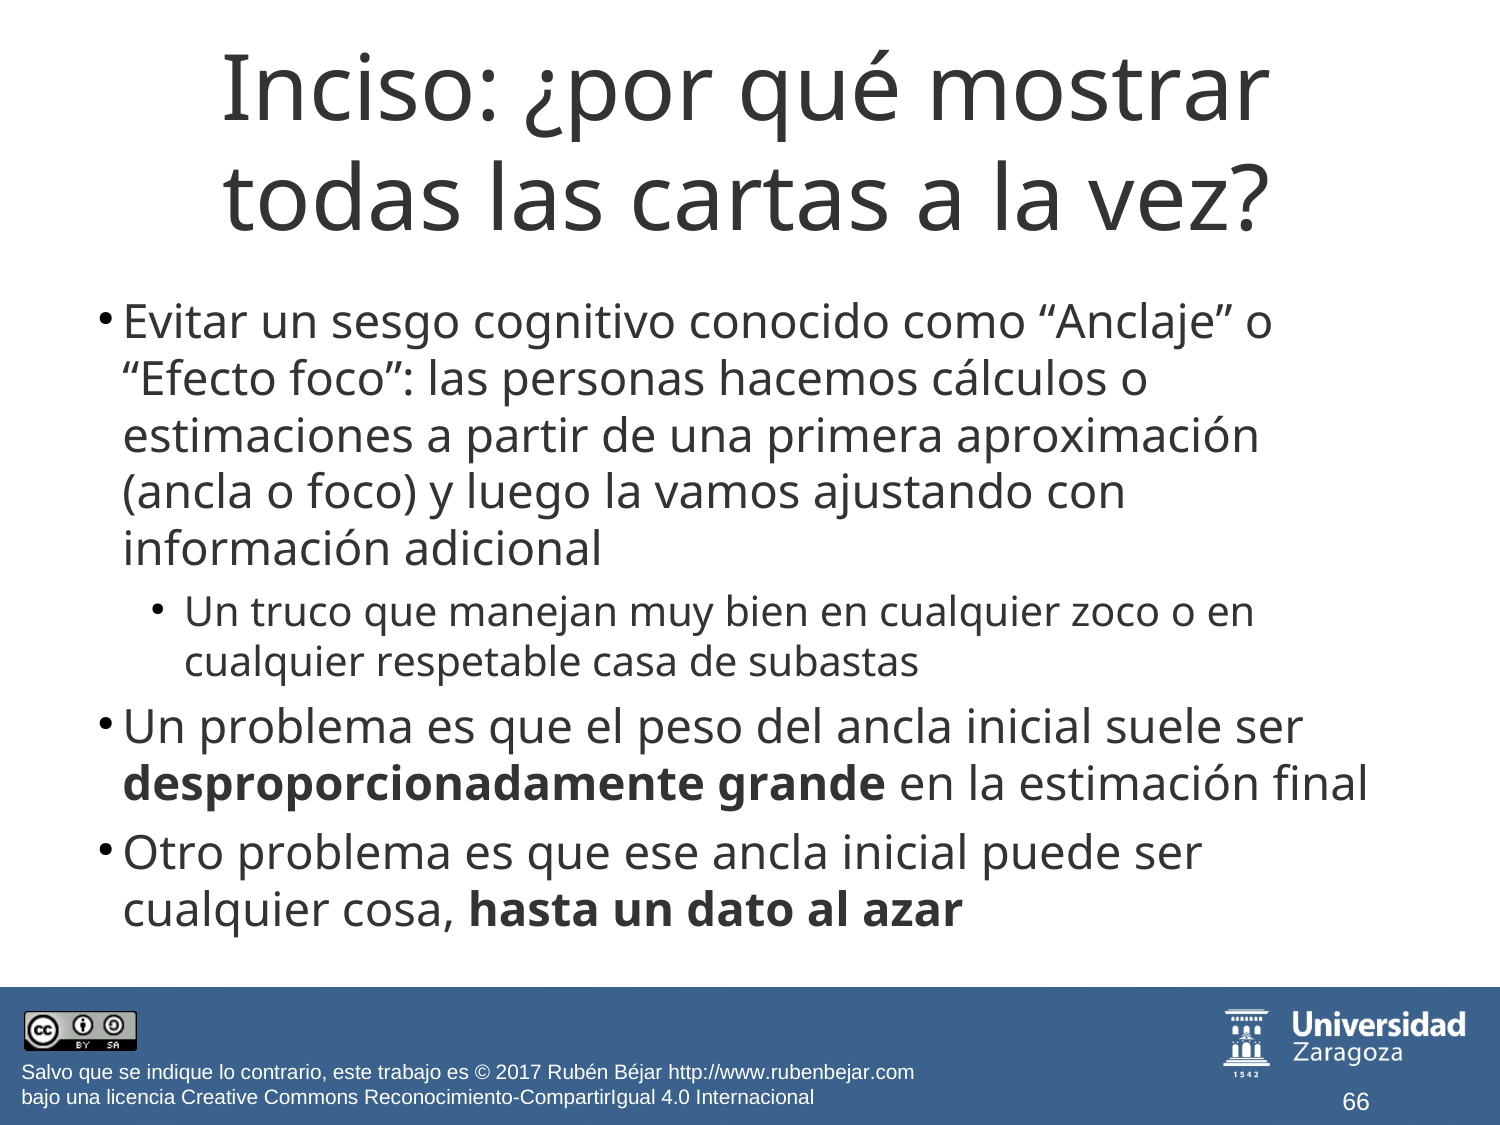

# Inciso: ¿por qué mostrar todas las cartas a la vez?
Evitar un sesgo cognitivo conocido como “Anclaje” o “Efecto foco”: las personas hacemos cálculos o estimaciones a partir de una primera aproximación (ancla o foco) y luego la vamos ajustando con información adicional
Un truco que manejan muy bien en cualquier zoco o en cualquier respetable casa de subastas
Un problema es que el peso del ancla inicial suele ser desproporcionadamente grande en la estimación final
Otro problema es que ese ancla inicial puede ser cualquier cosa, hasta un dato al azar